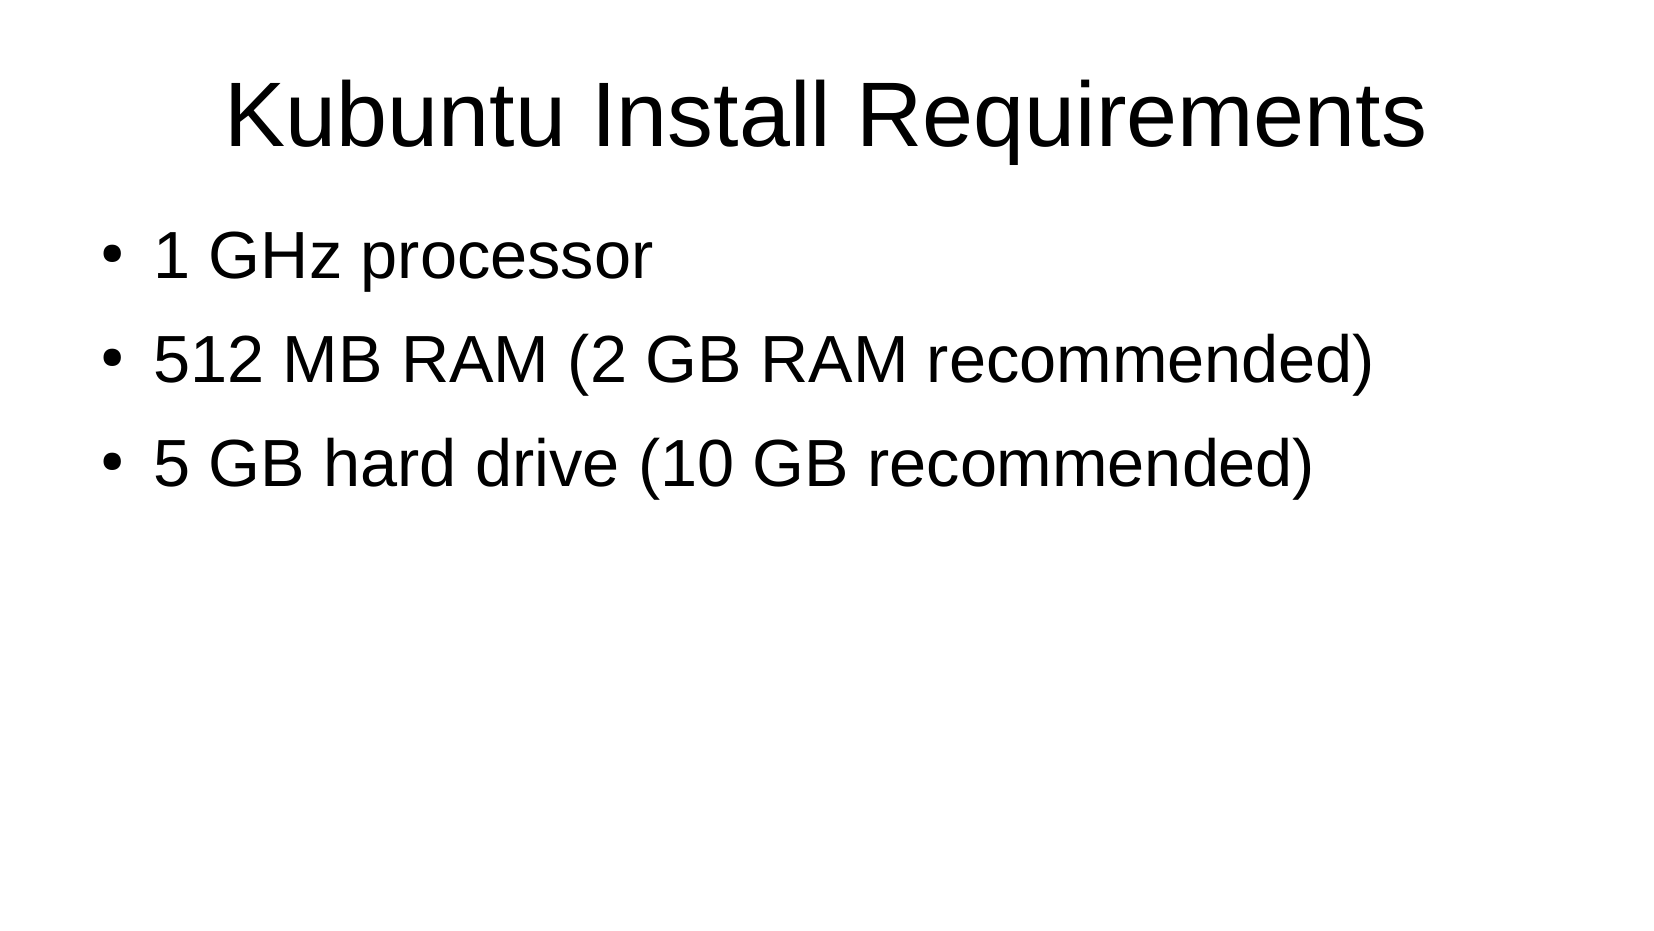

# Kubuntu Install Requirements
1 GHz processor
512 MB RAM (2 GB RAM recommended)
5 GB hard drive (10 GB recommended)